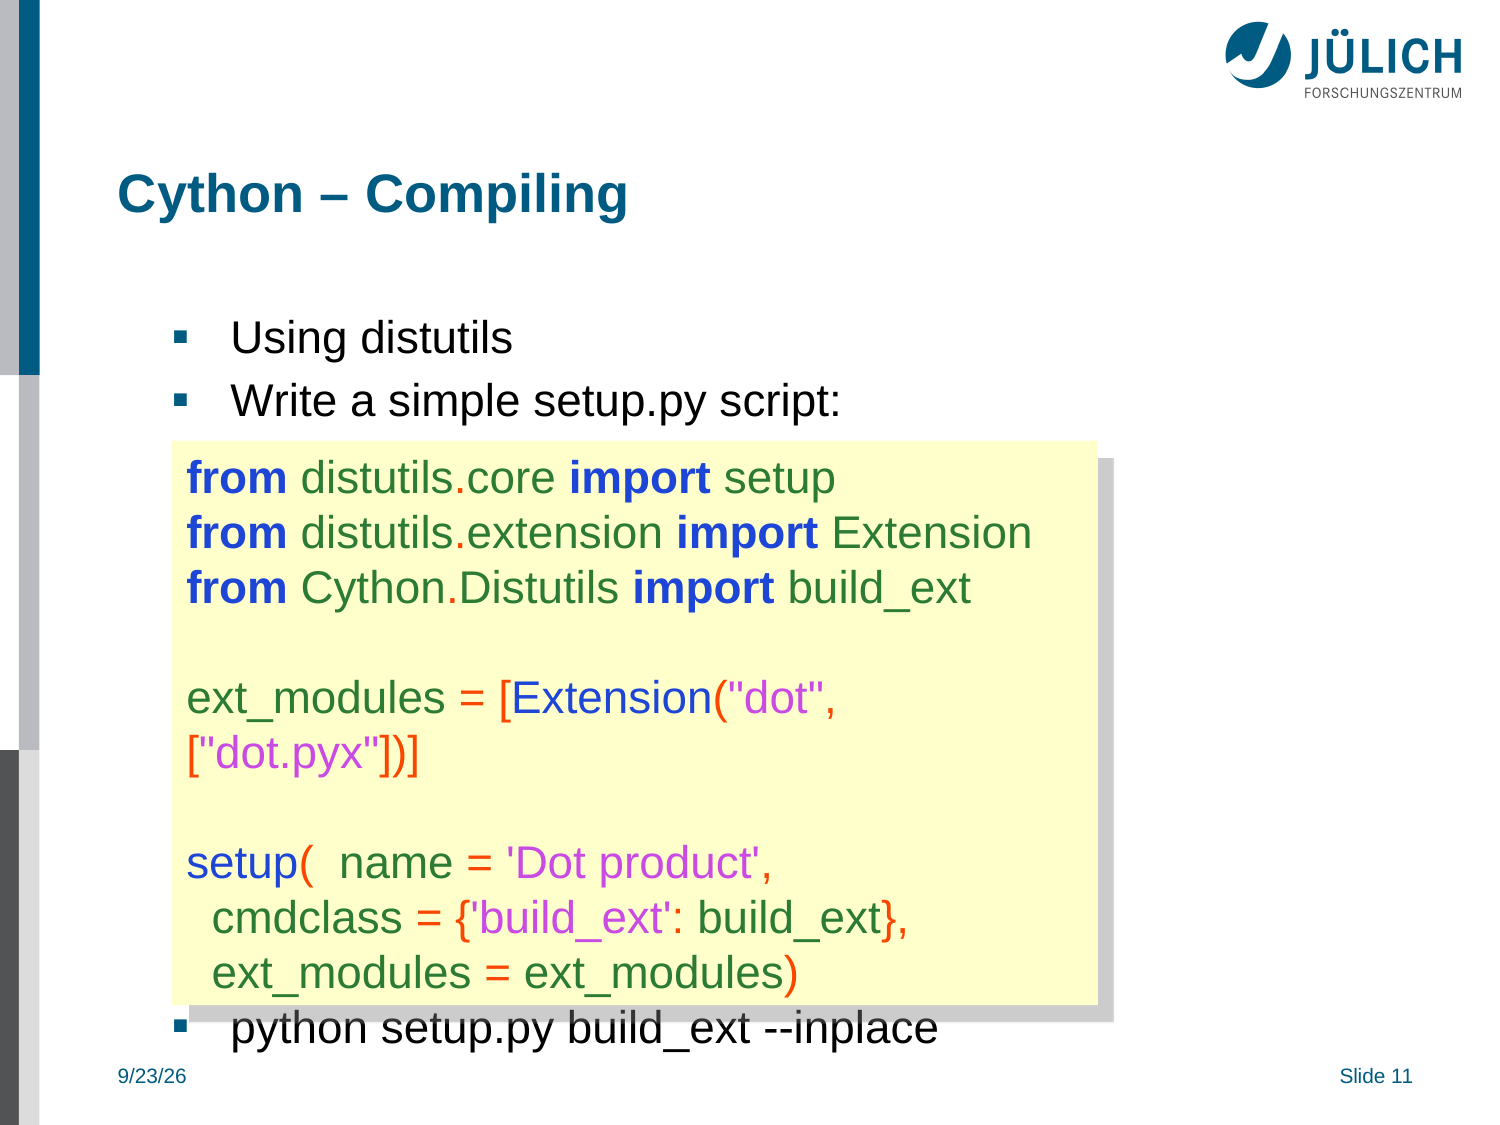

# Cython – Compiling
Using distutils
Write a simple setup.py script:
python setup.py build_ext --inplace
from distutils.core import setup
from distutils.extension import Extension
from Cython.Distutils import build_ext
ext_modules = [Extension("dot", ["dot.pyx"])]
setup( name = 'Dot product',
 cmdclass = {'build_ext': build_ext},
 ext_modules = ext_modules)